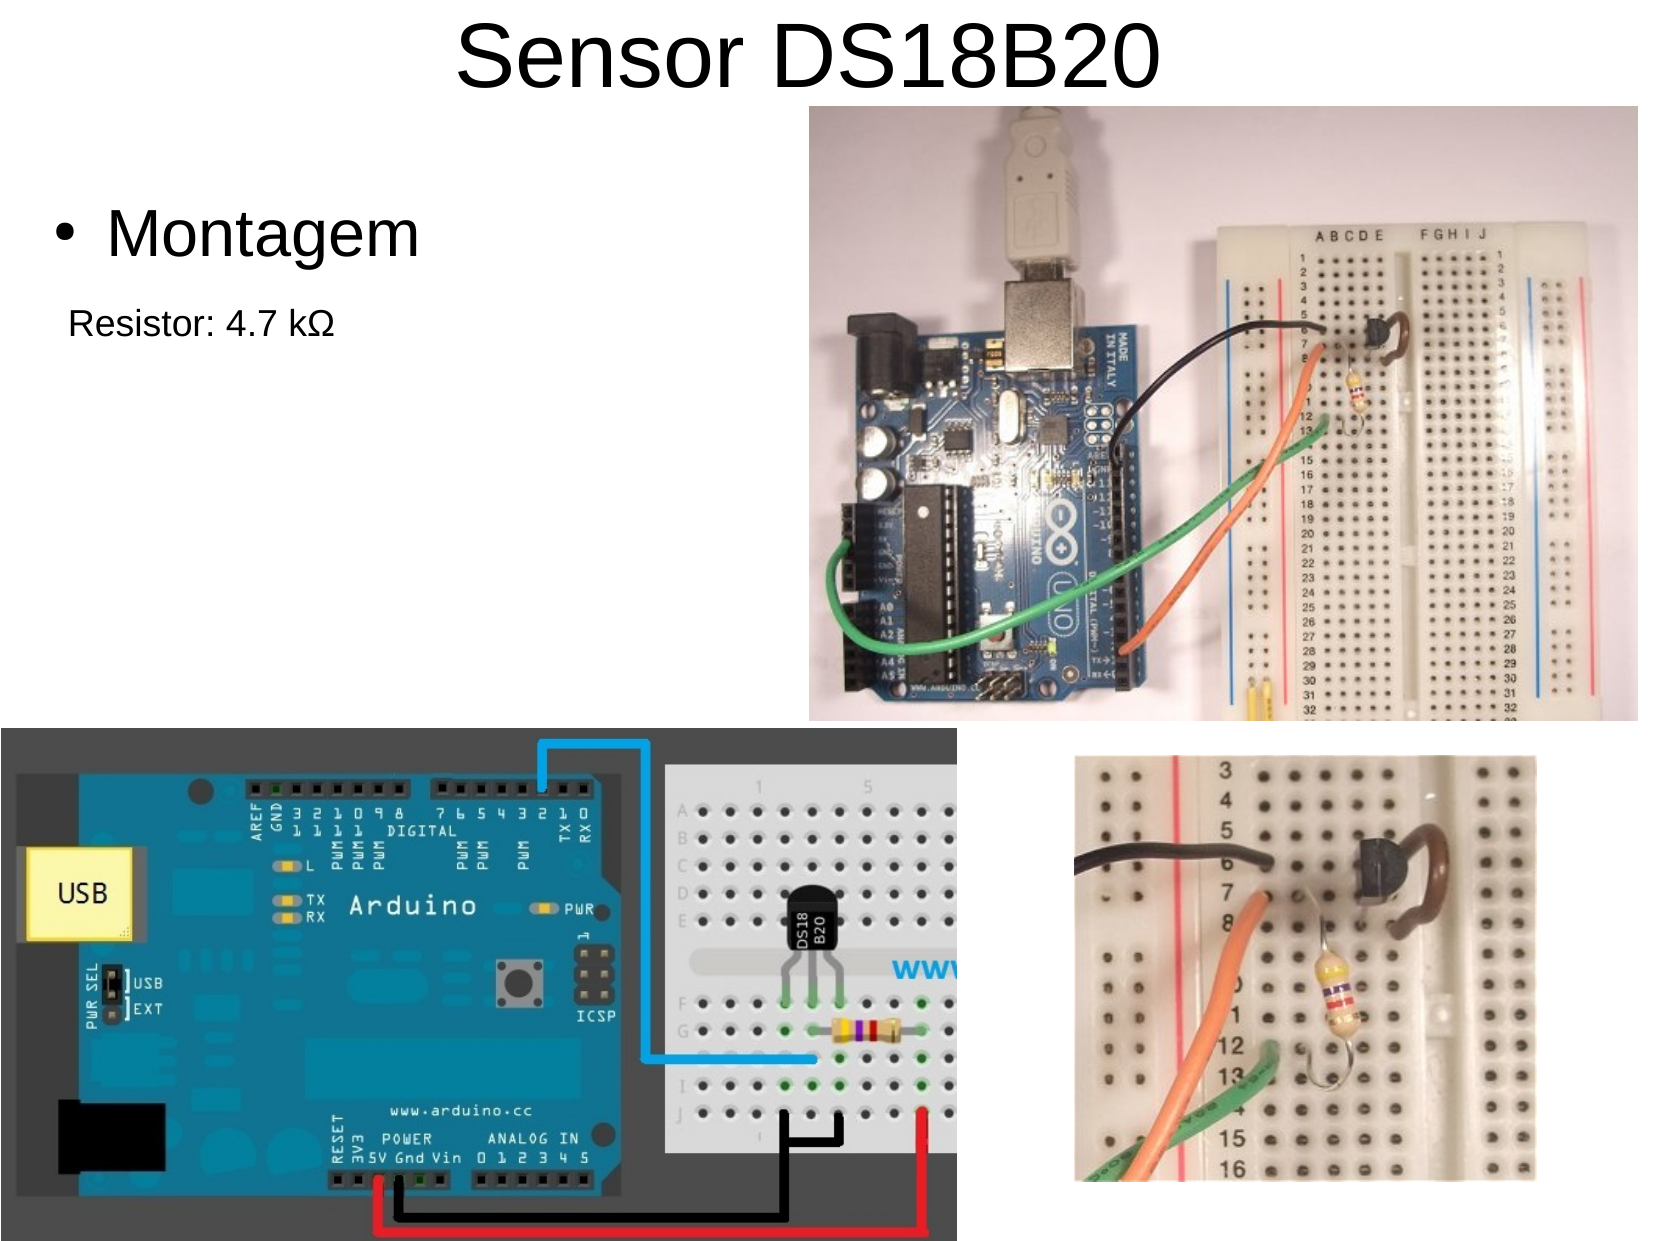

# Sensor DS18B20
Montagem
Resistor: 4.7 kΩ